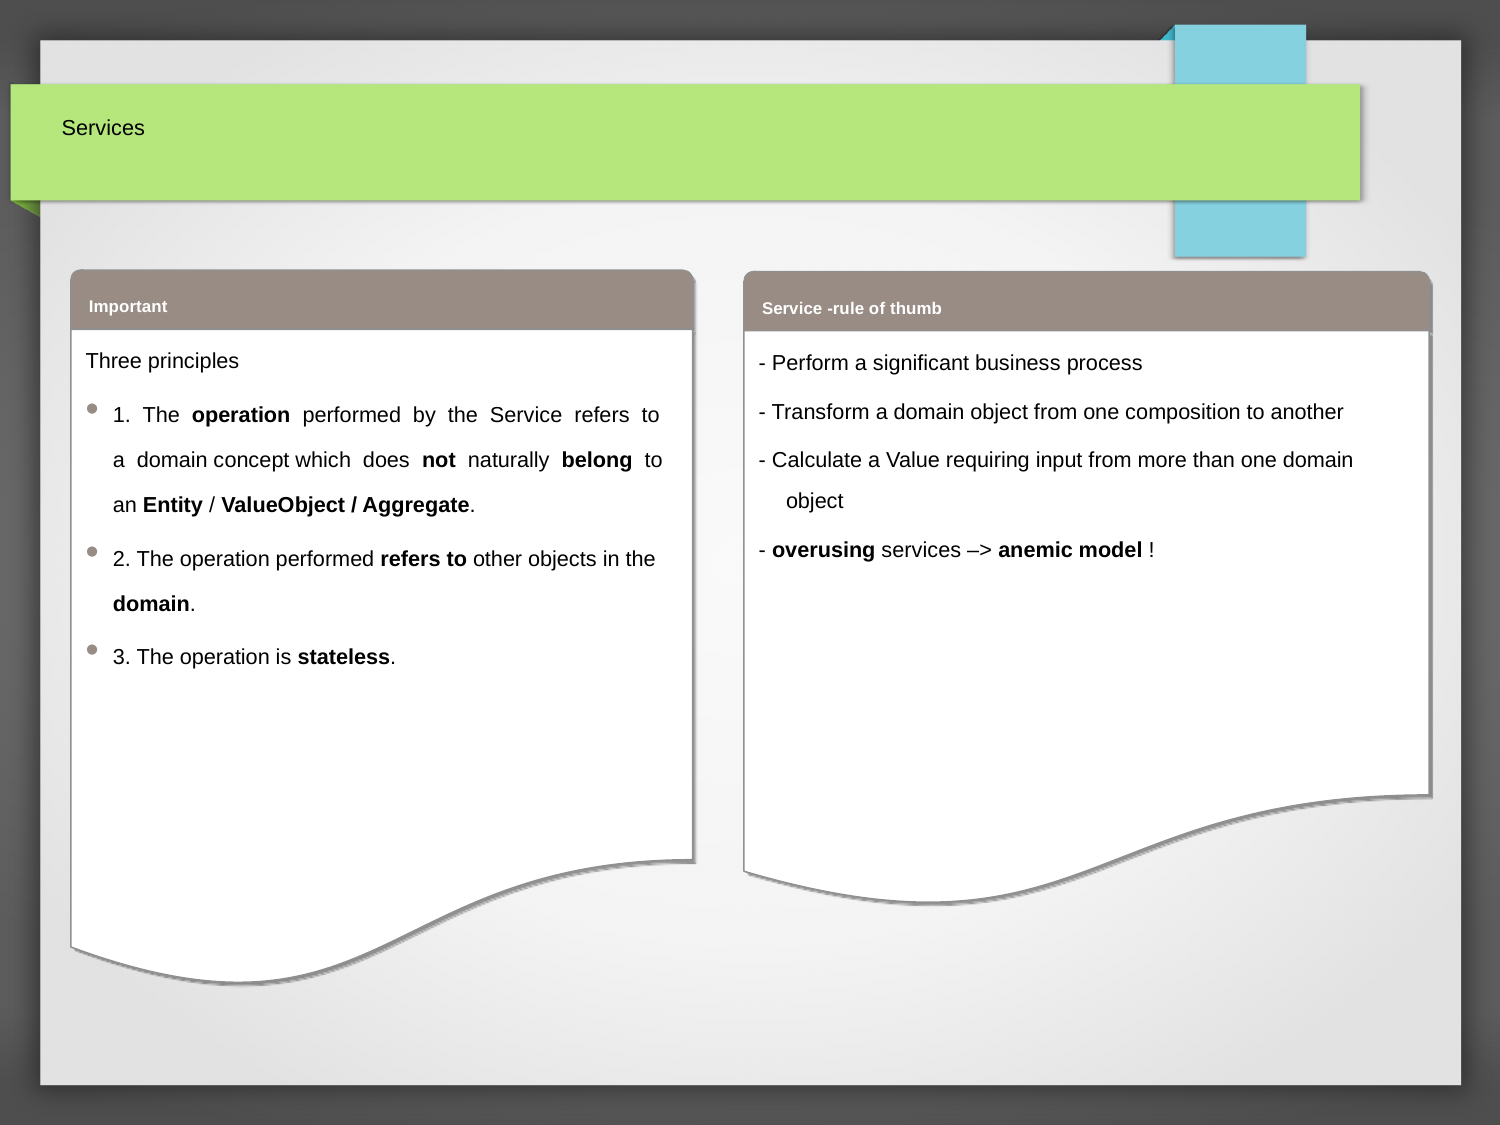

Services
Important
Service -rule of thumb
Three principles
1. The operation performed by the Service refers to a domain concept which does not naturally belong to an Entity / ValueObject / Aggregate.
2. The operation performed refers to other objects in the domain.
3. The operation is stateless.
- Perform a significant business process
- Transform a domain object from one composition to another
- Calculate a Value requiring input from more than one domain object
- overusing services –> anemic model !